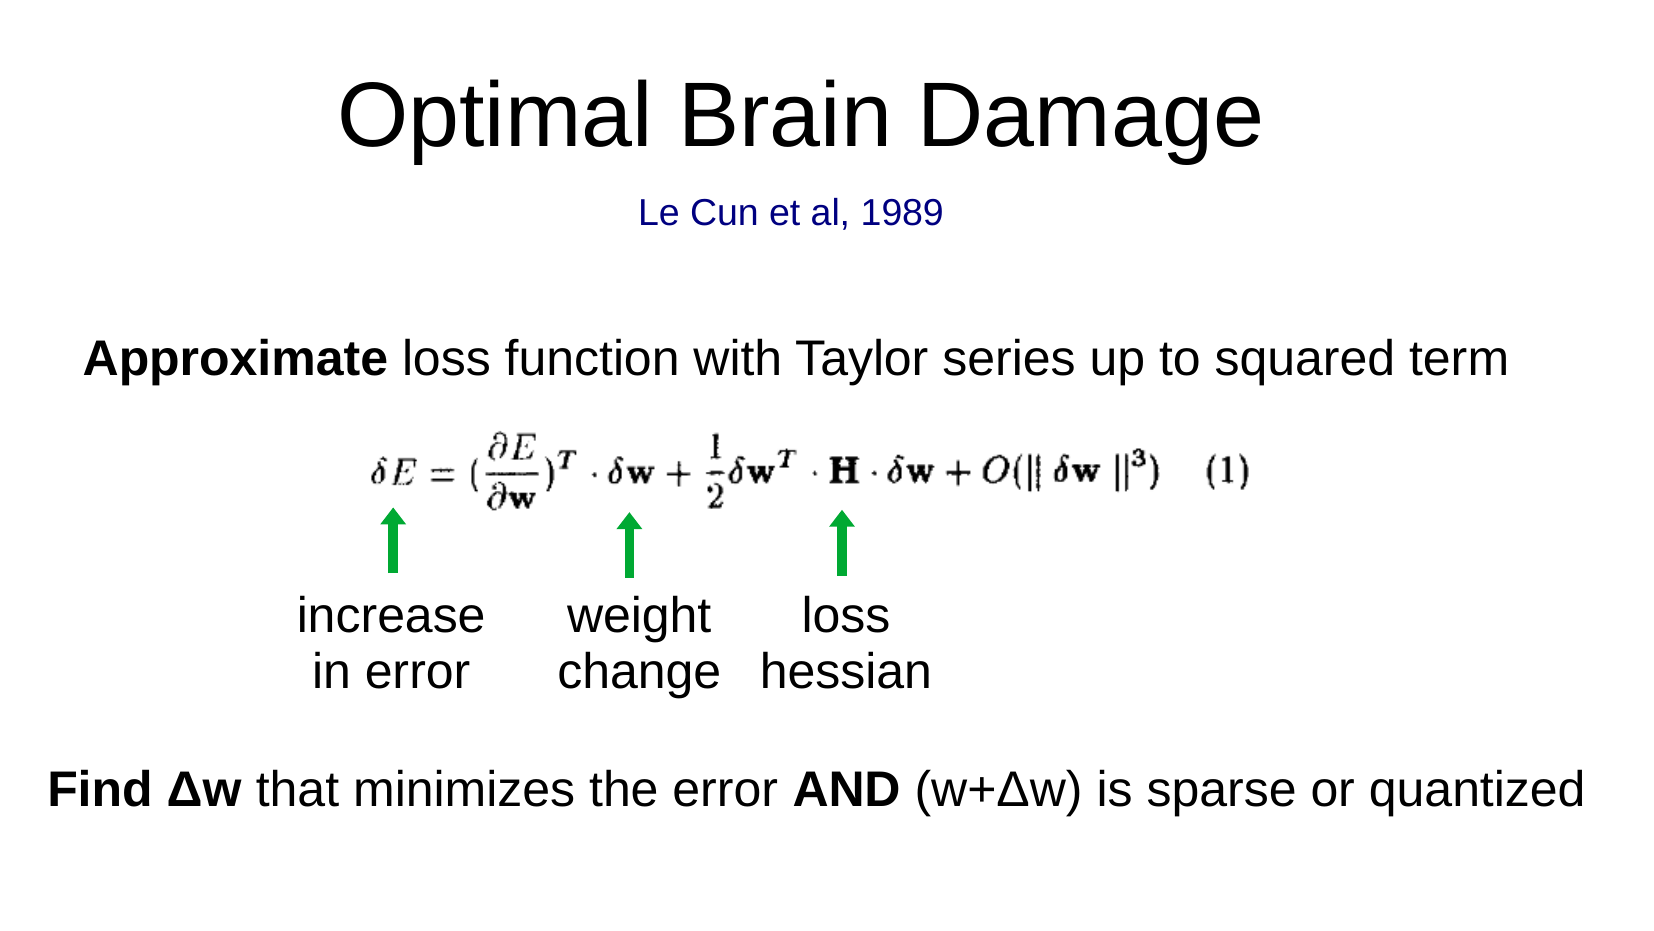

# Optimal Brain Damage
Le Cun et al, 1989
Approximate loss function with Taylor series up to squared term
increase
in error
weight change
loss
hessian
Find Δw that minimizes the error AND (w+Δw) is sparse or quantized